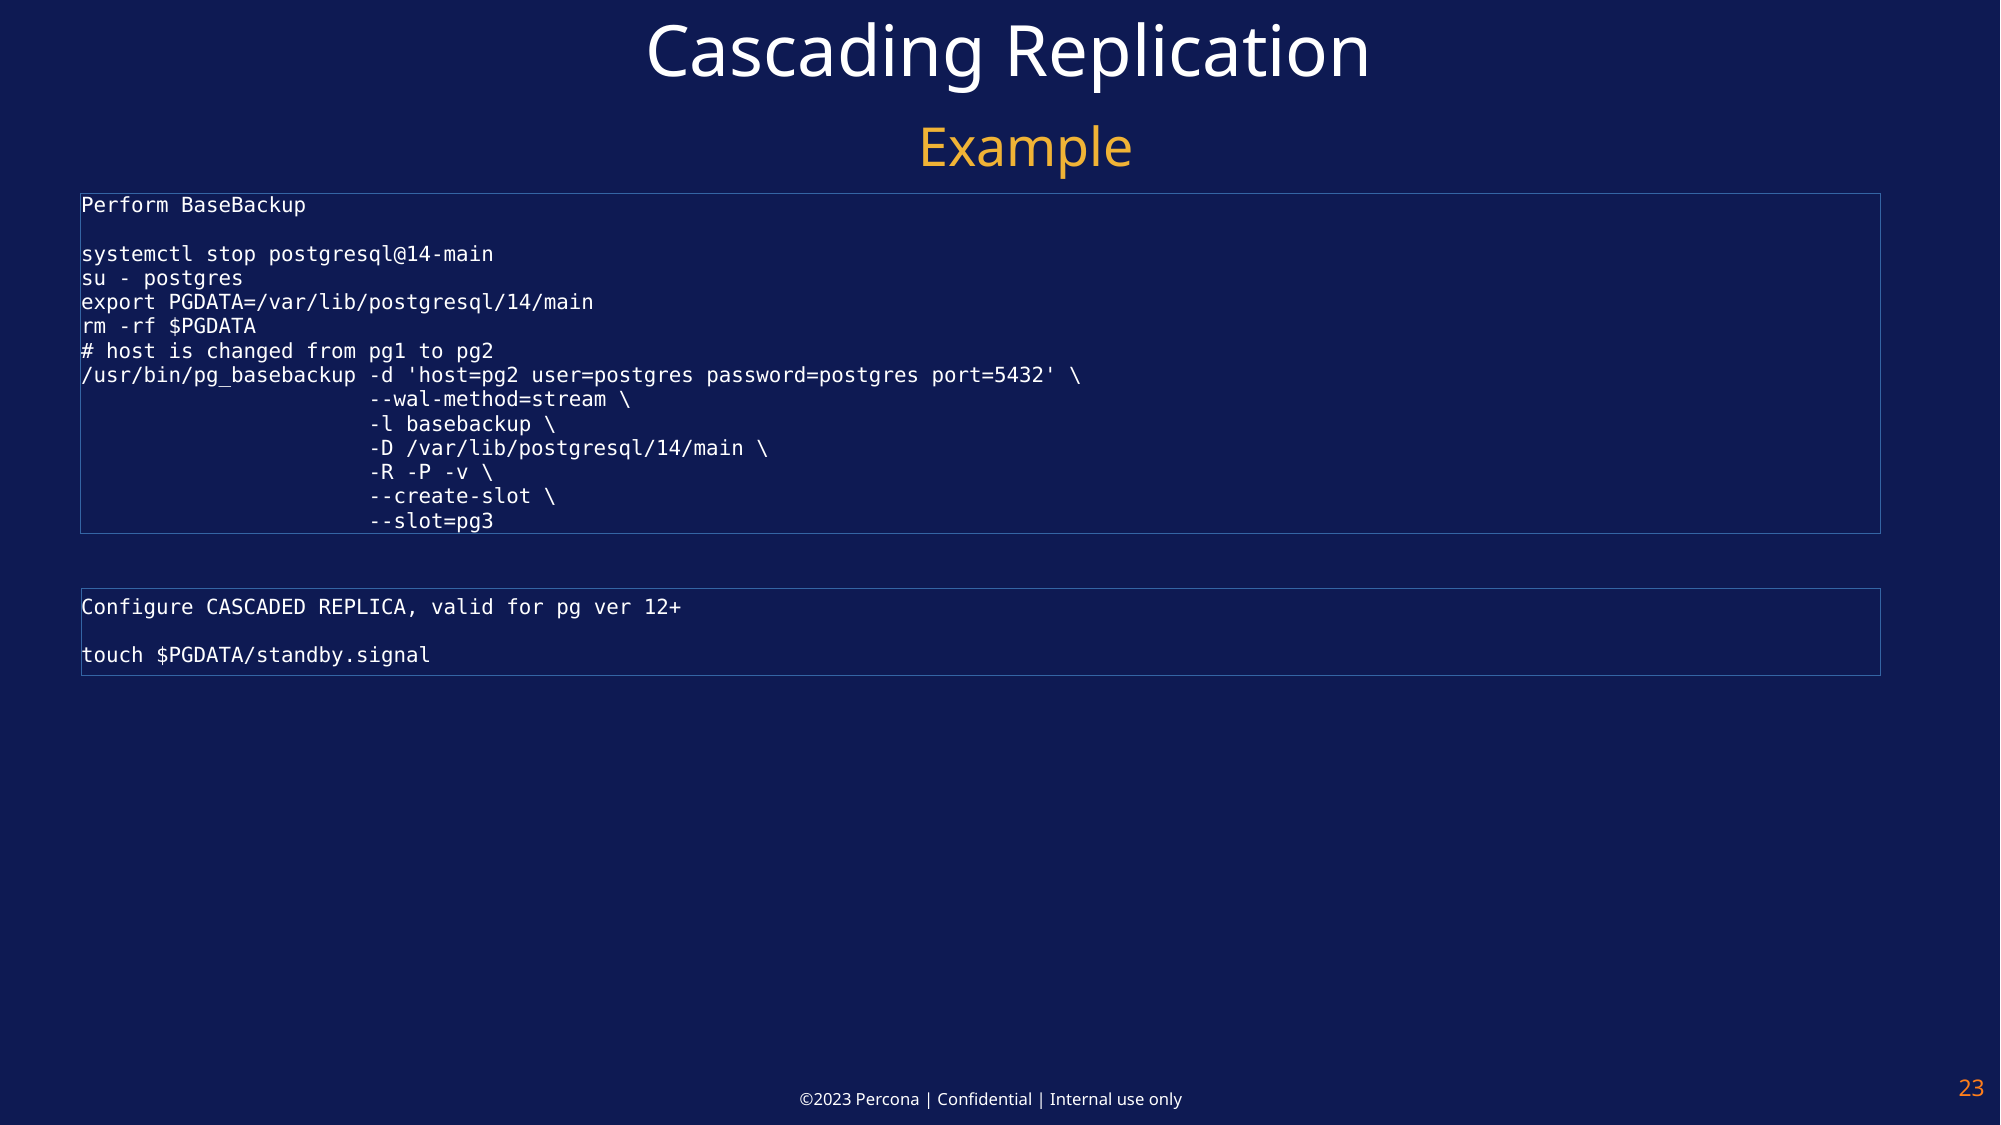

# Cascading Replication
Example
Perform BaseBackup
systemctl stop postgresql@14-main
su - postgres
export PGDATA=/var/lib/postgresql/14/main
rm -rf $PGDATA
# host is changed from pg1 to pg2
/usr/bin/pg_basebackup -d 'host=pg2 user=postgres password=postgres port=5432' \
 --wal-method=stream \
 -l basebackup \
 -D /var/lib/postgresql/14/main \
 -R -P -v \
 --create-slot \
 --slot=pg3
Configure CASCADED REPLICA, valid for pg ver 12+
touch $PGDATA/standby.signal